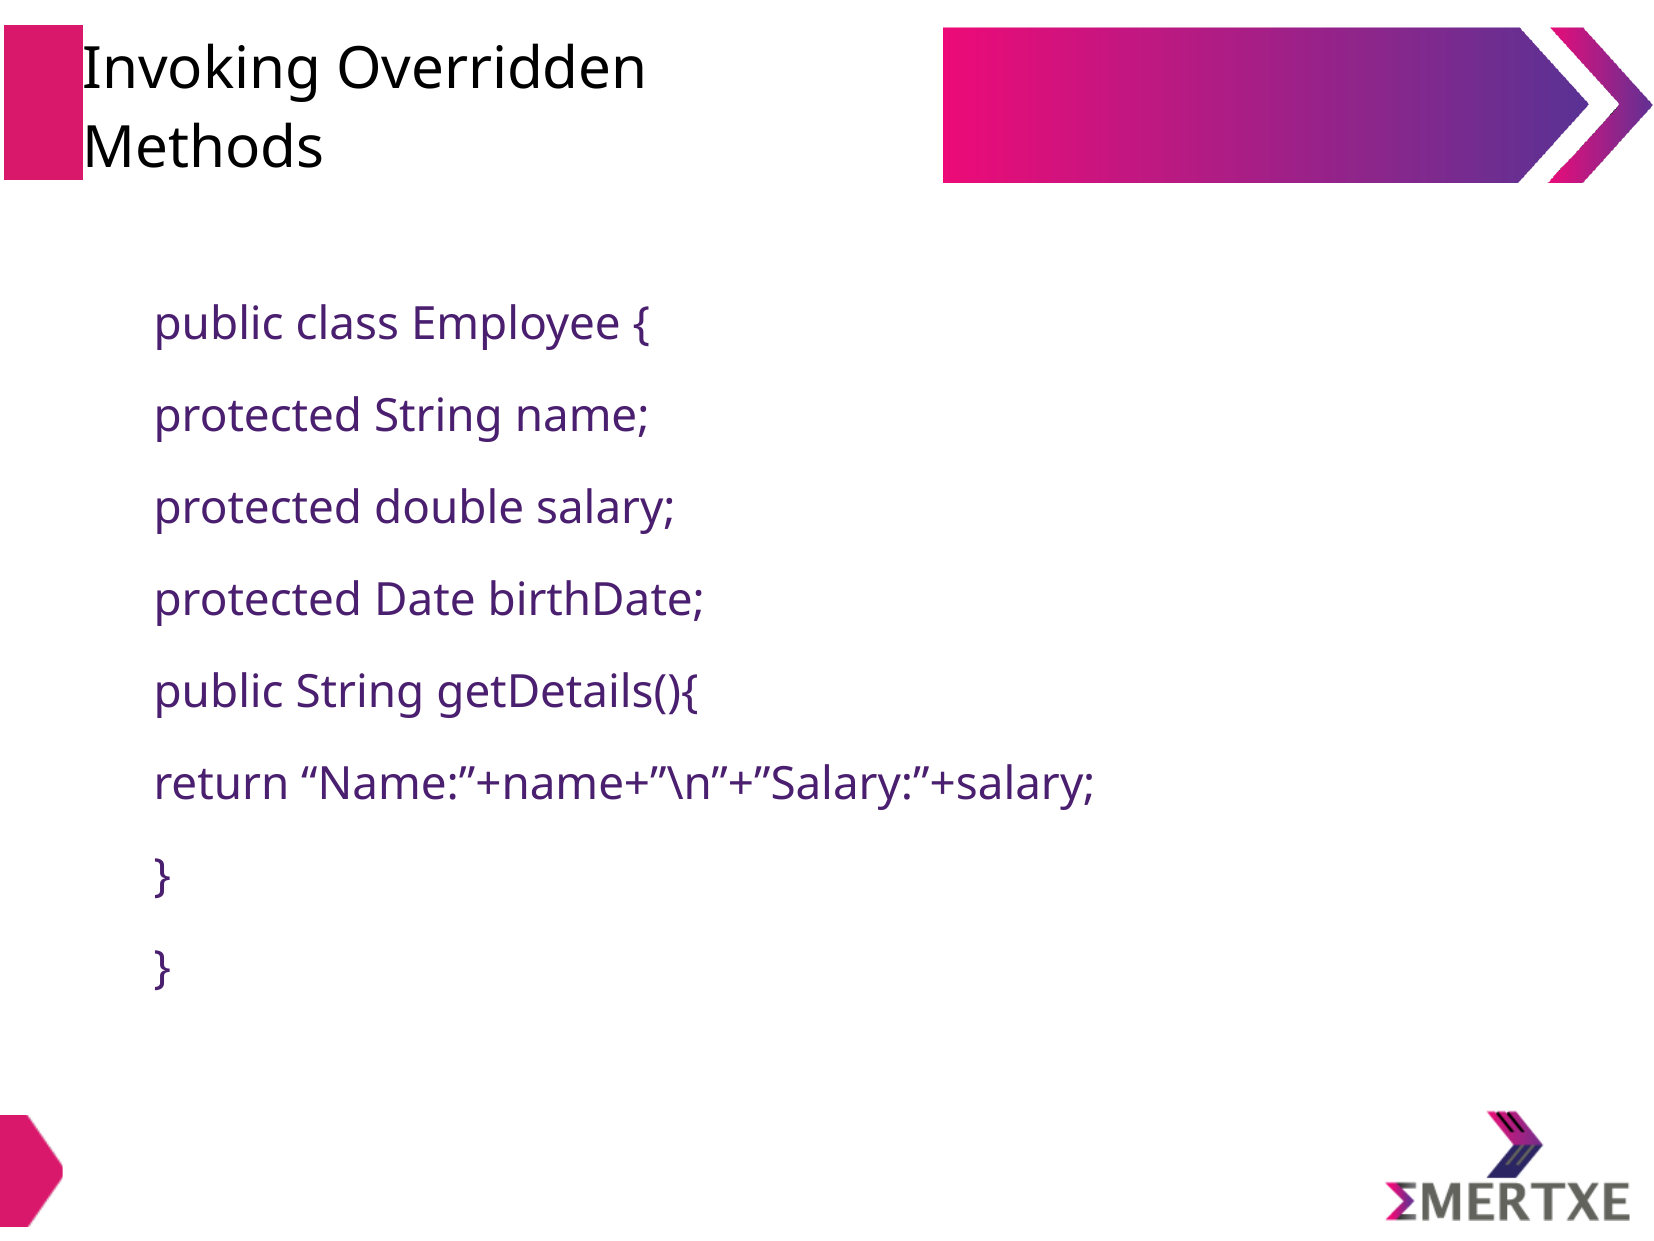

# Invoking Overridden Methods
public class Employee {
protected String name;
protected double salary;
protected Date birthDate;
public String getDetails(){
return “Name:”+name+”\n”+”Salary:”+salary;
}
}